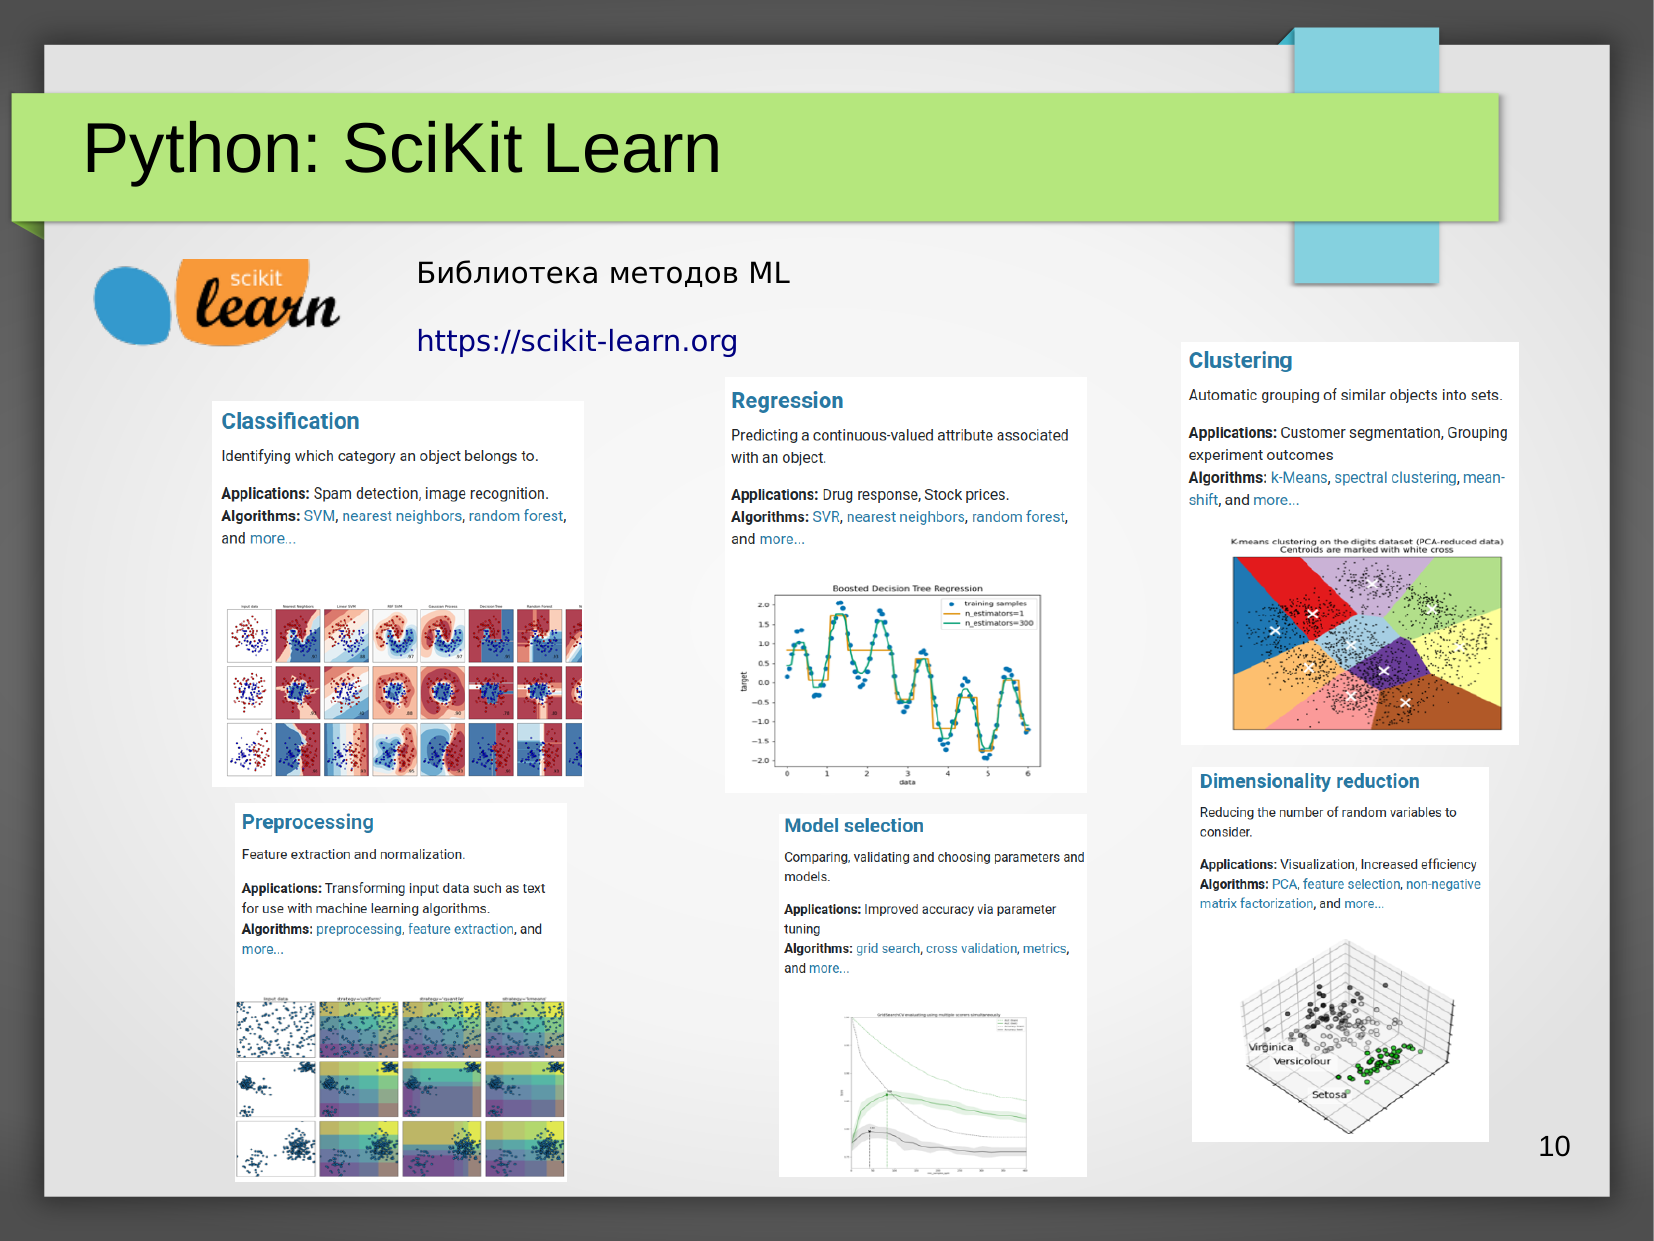

# Python: SciKit Learn
Библиотека методов ML
https://scikit-learn.org
10